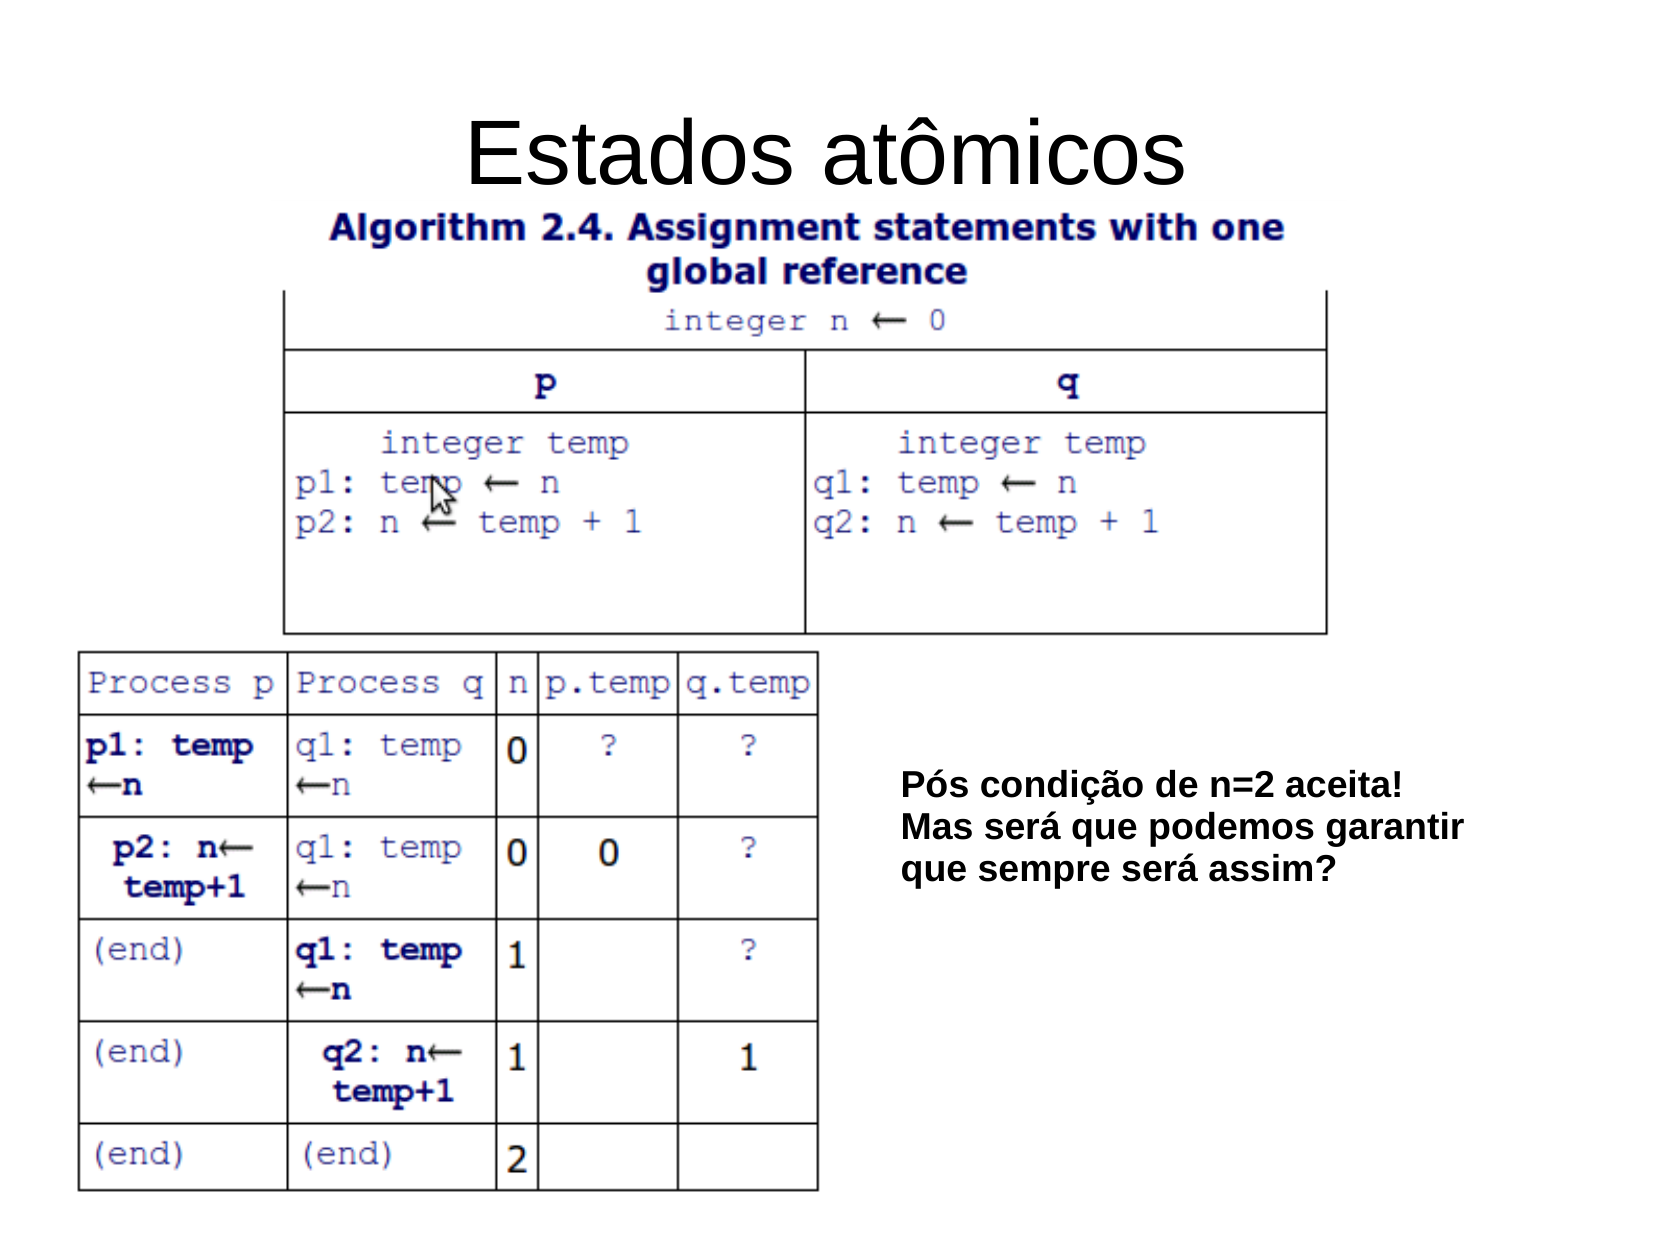

# Estados atômicos
Pós condição de n=2 aceita!
Mas será que podemos garantir
que sempre será assim?